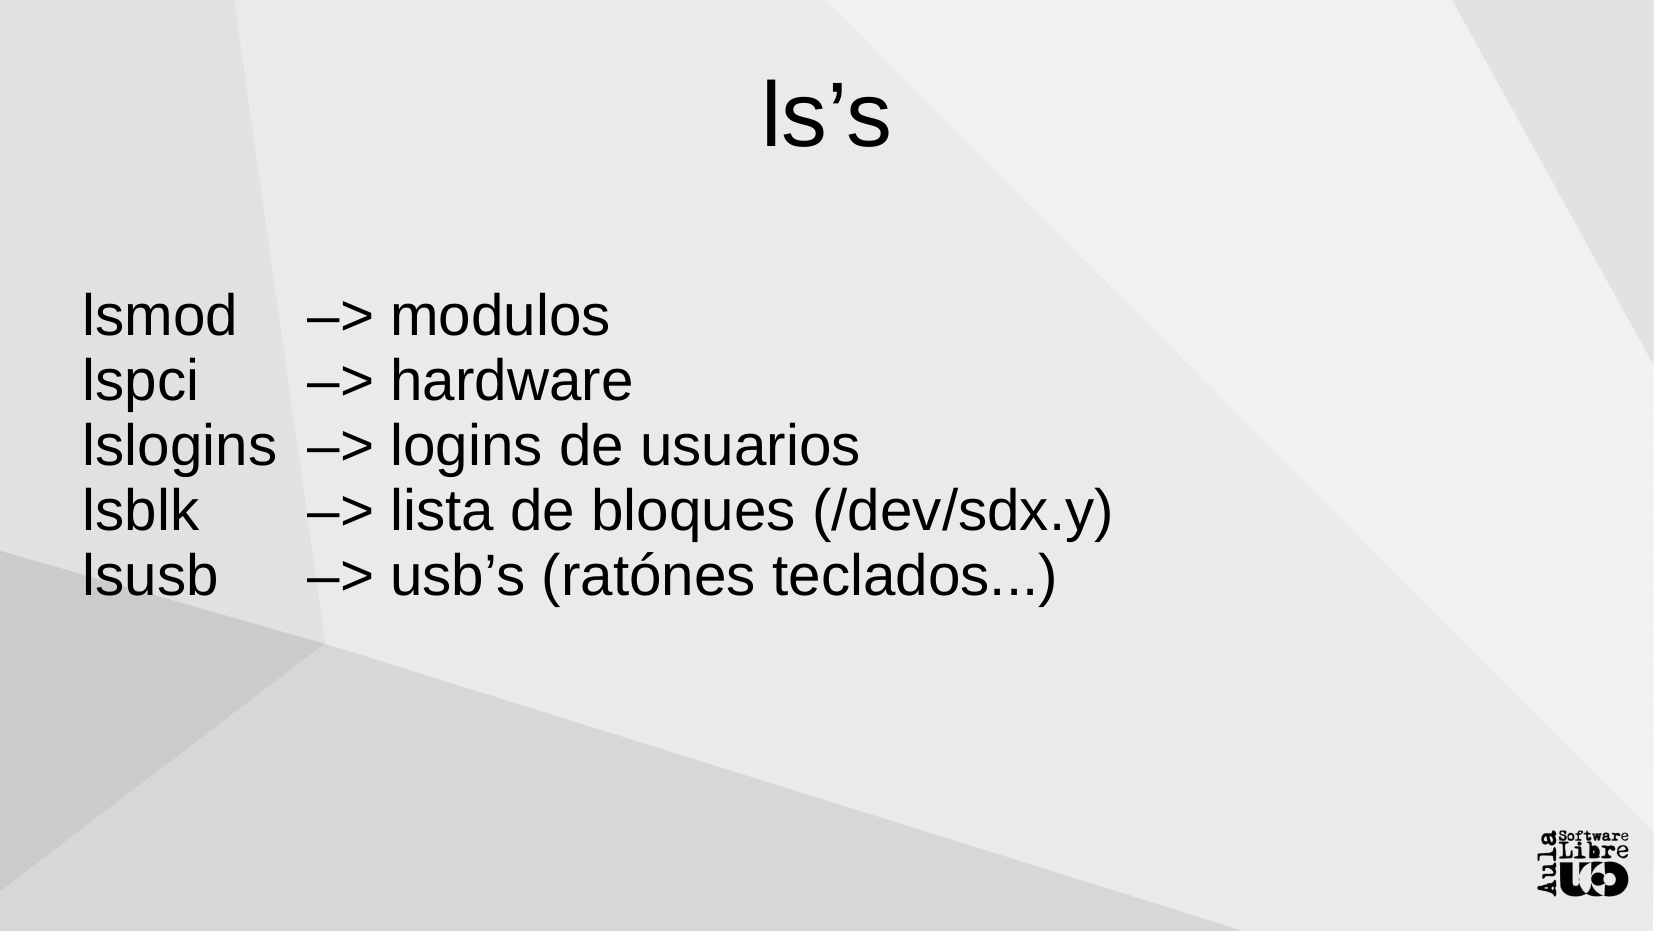

# ls’s
lsmod 	–> modulos
lspci 		–> hardware
lslogins 	–> logins de usuarios
lsblk 		–> lista de bloques (/dev/sdx.y)
lsusb		–> usb’s (ratónes teclados...)